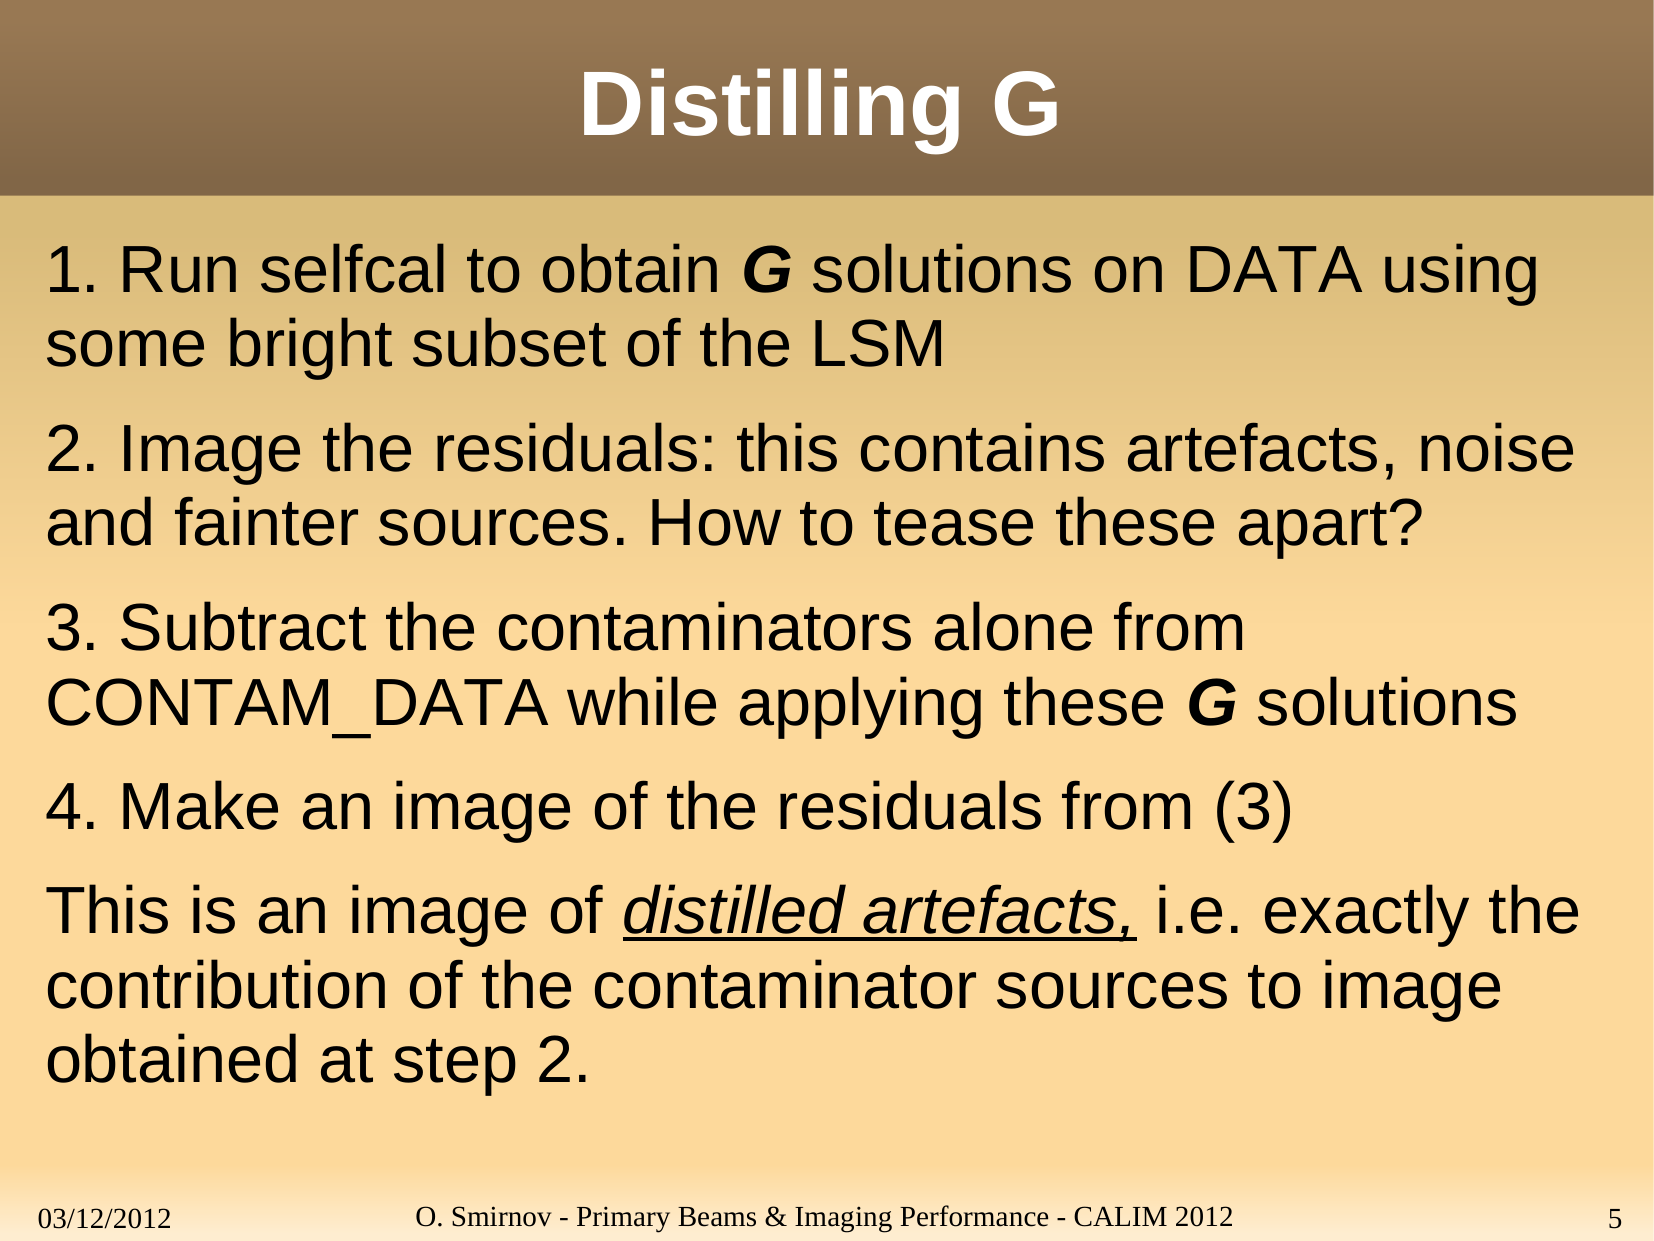

# Distilling G
1. Run selfcal to obtain G solutions on DATA using some bright subset of the LSM
2. Image the residuals: this contains artefacts, noise and fainter sources. How to tease these apart?
3. Subtract the contaminators alone from CONTAM_DATA while applying these G solutions
4. Make an image of the residuals from (3)
This is an image of distilled artefacts, i.e. exactly the contribution of the contaminator sources to image obtained at step 2.
O. Smirnov - Primary Beams & Imaging Performance - CALIM 2012
03/12/2012
5